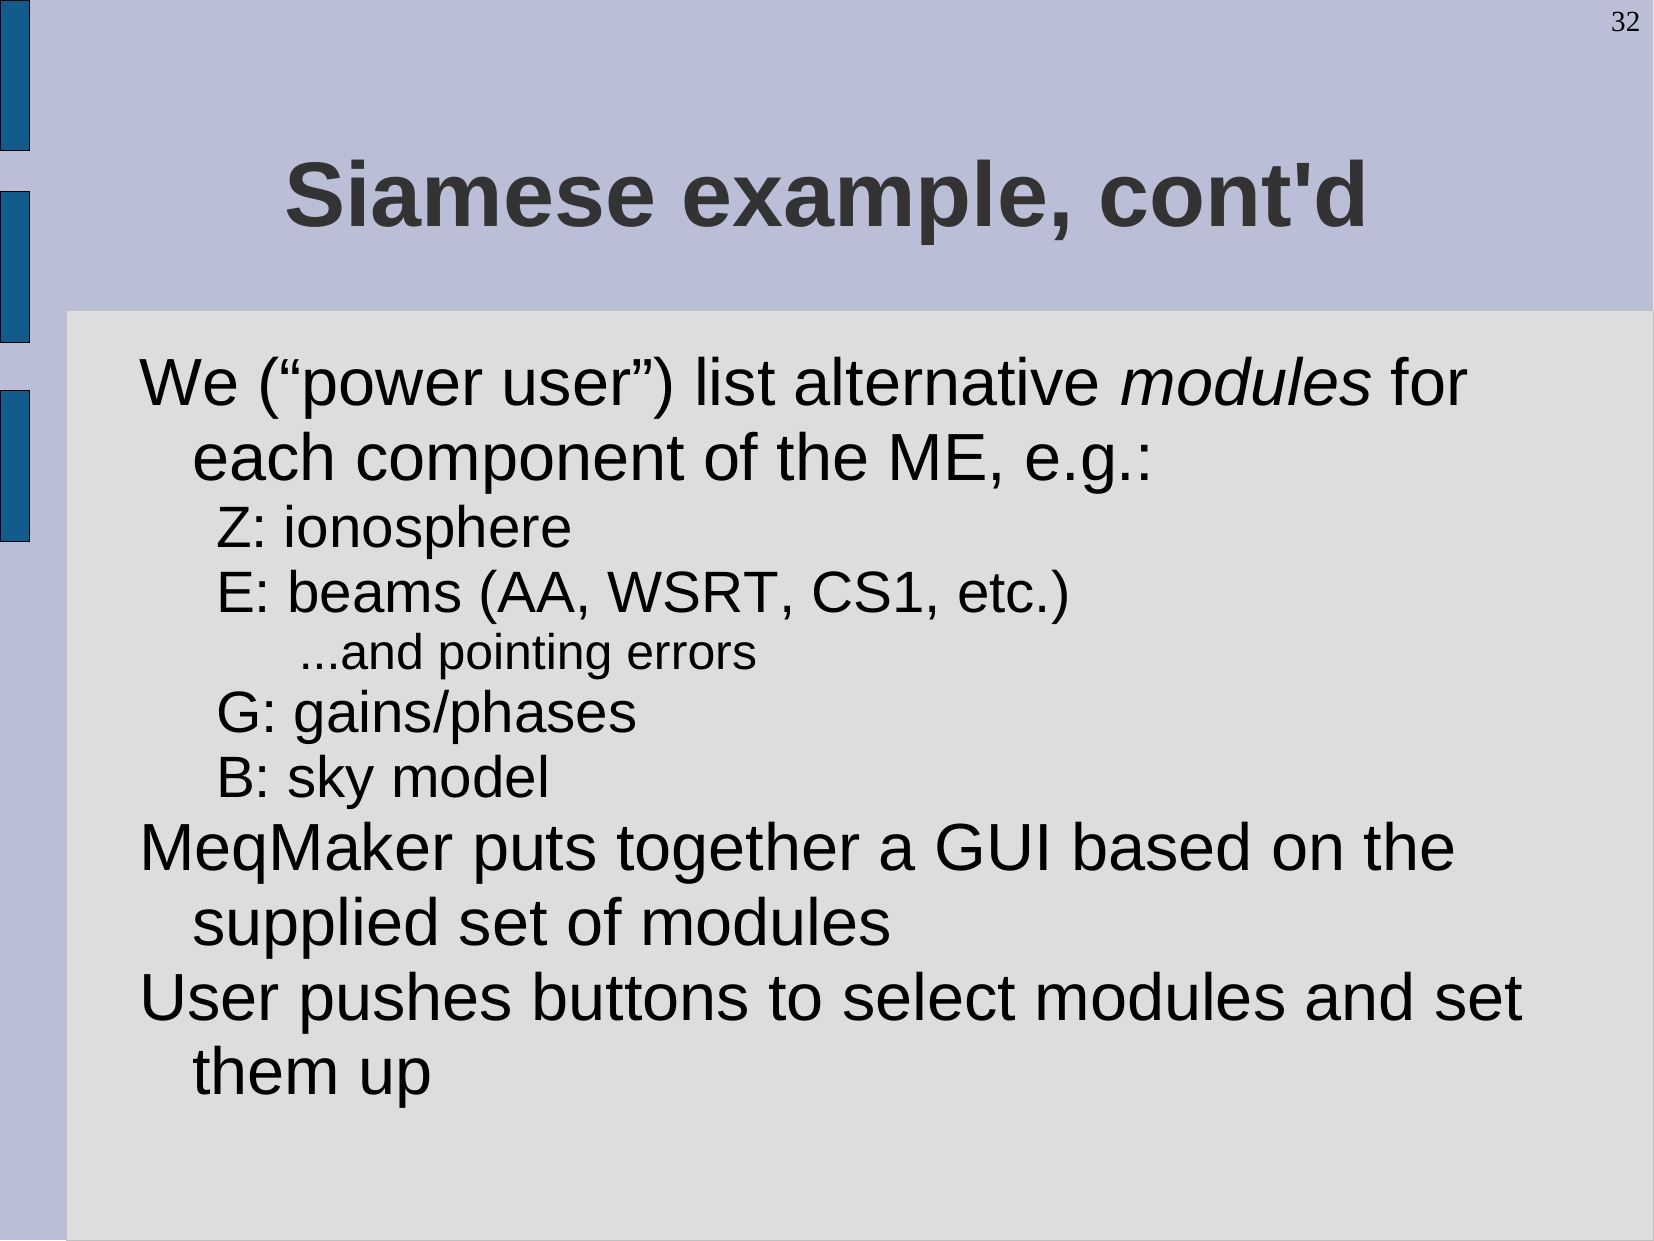

32
# Siamese example, cont'd
We (“power user”) list alternative modules for each component of the ME, e.g.:
Z: ionosphere
E: beams (AA, WSRT, CS1, etc.)
...and pointing errors
G: gains/phases
B: sky model
MeqMaker puts together a GUI based on the supplied set of modules
User pushes buttons to select modules and set them up